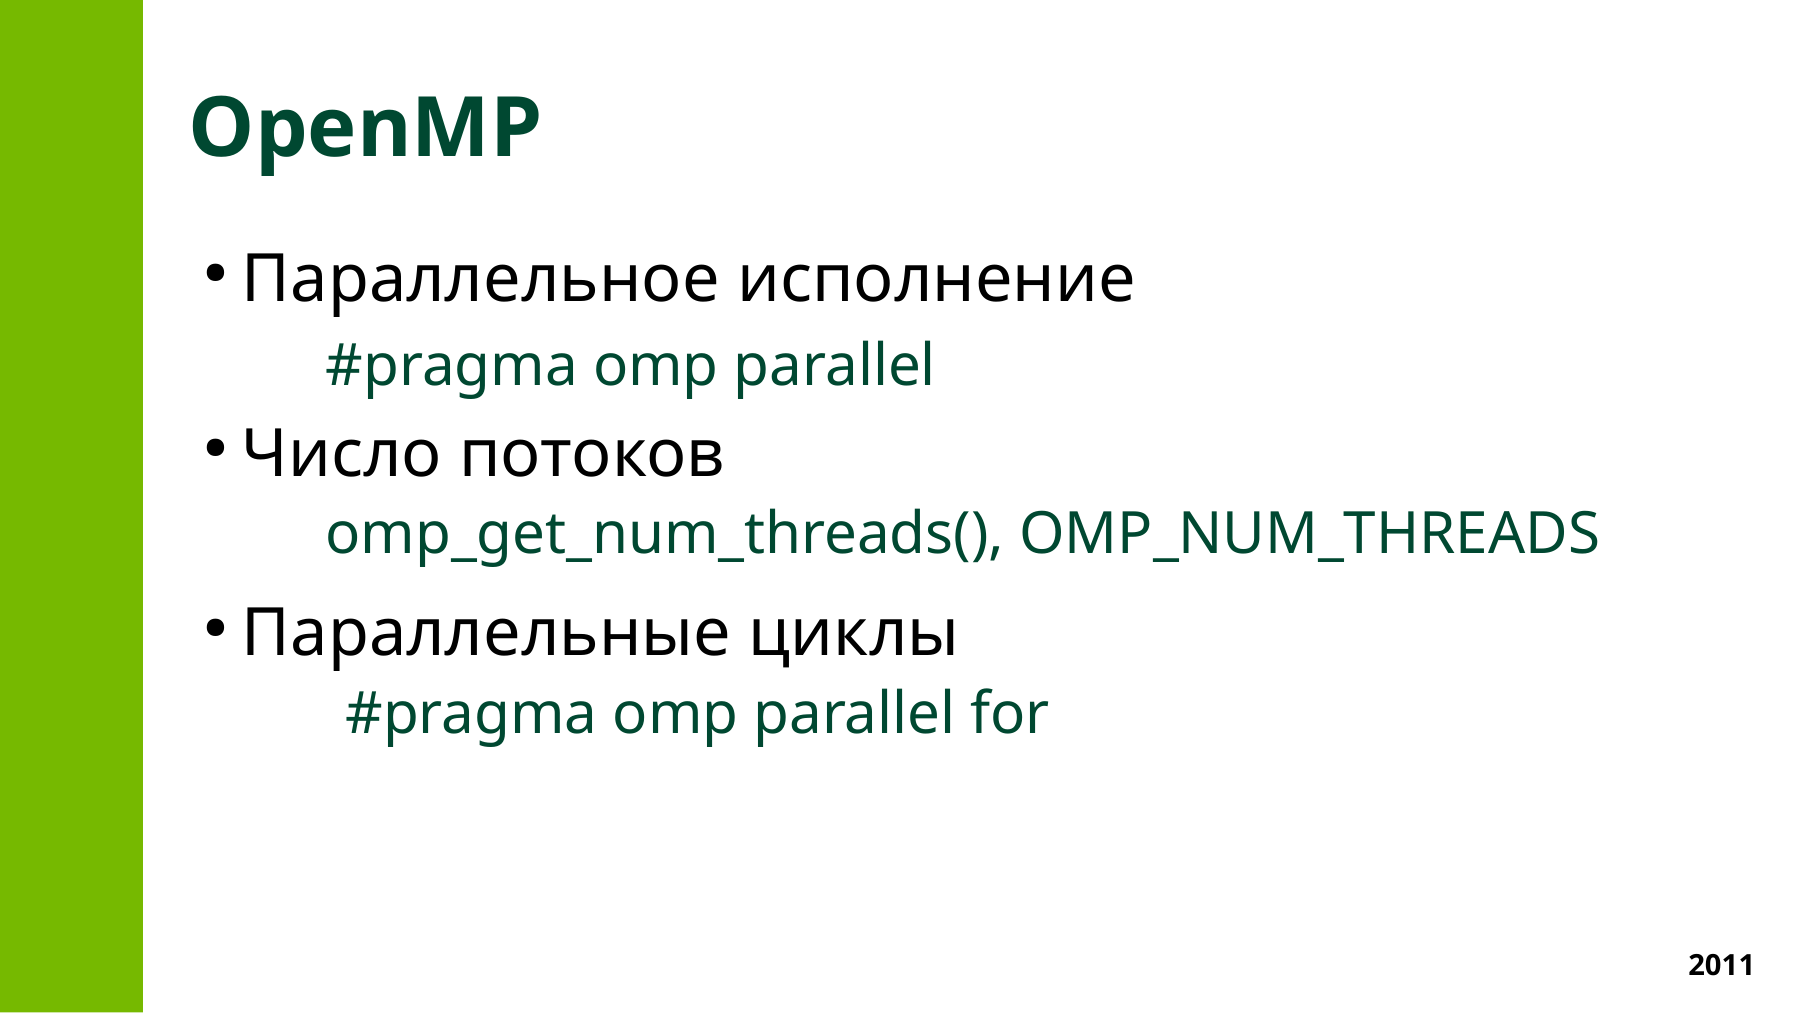

OpenMP
# Параллельное исполнение
#pragma omp parallel
Число потоков
omp_get_num_threads(), OMP_NUM_THREADS
Параллельные циклы
#pragma omp parallel for